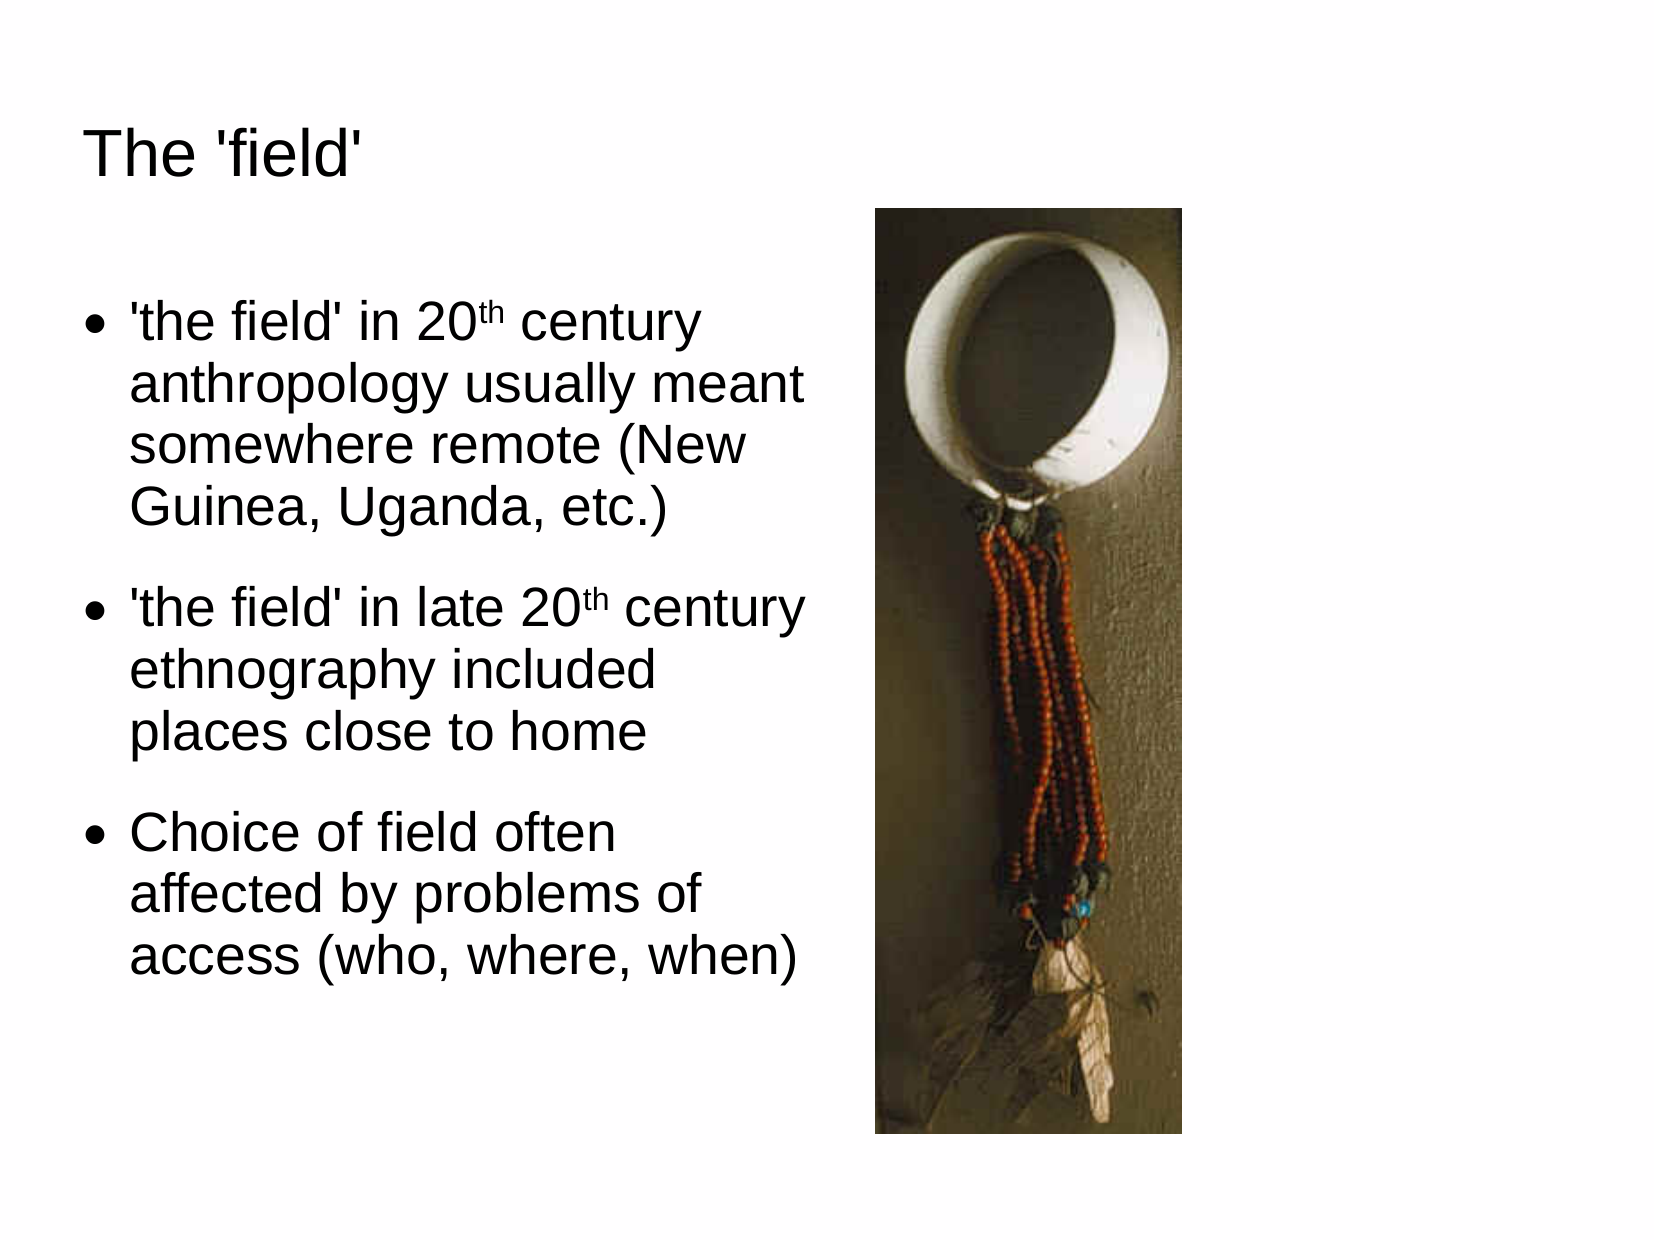

# The 'field'
'the field' in 20th century anthropology usually meant somewhere remote (New Guinea, Uganda, etc.)
'the field' in late 20th century ethnography included places close to home
Choice of field often affected by problems of access (who, where, when)